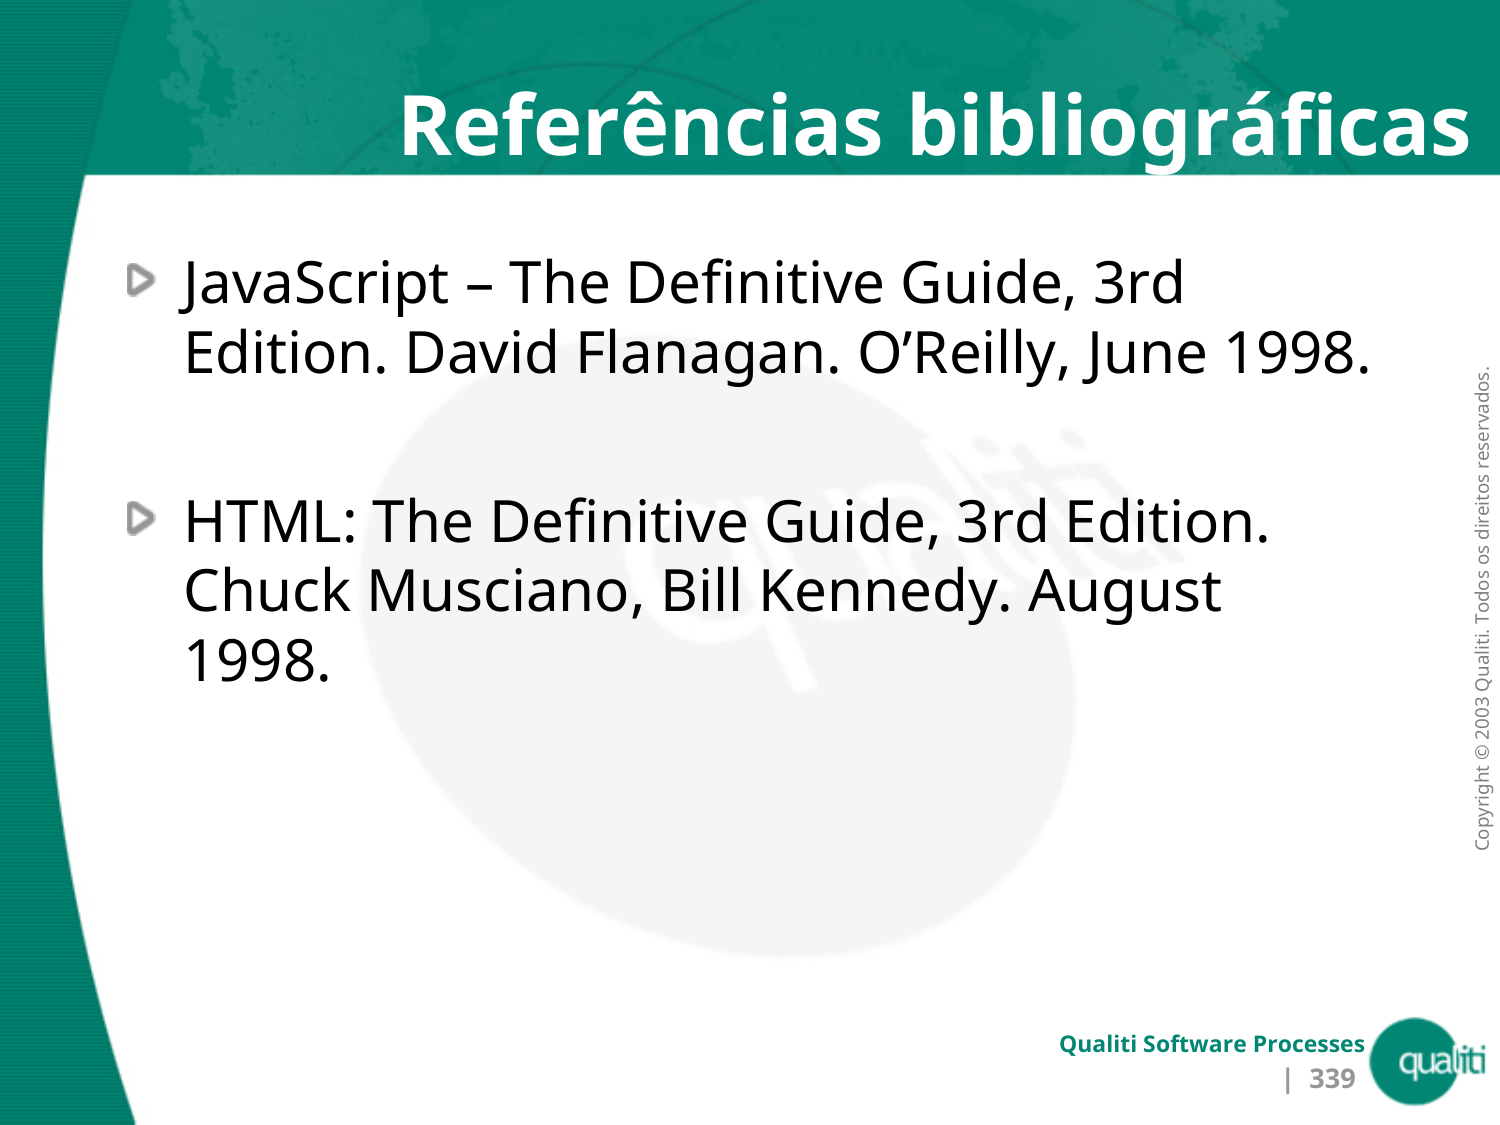

# Referências bibliográficas
JavaScript – The Definitive Guide, 3rd Edition. David Flanagan. O’Reilly, June 1998.
HTML: The Definitive Guide, 3rd Edition. Chuck Musciano, Bill Kennedy. August 1998.